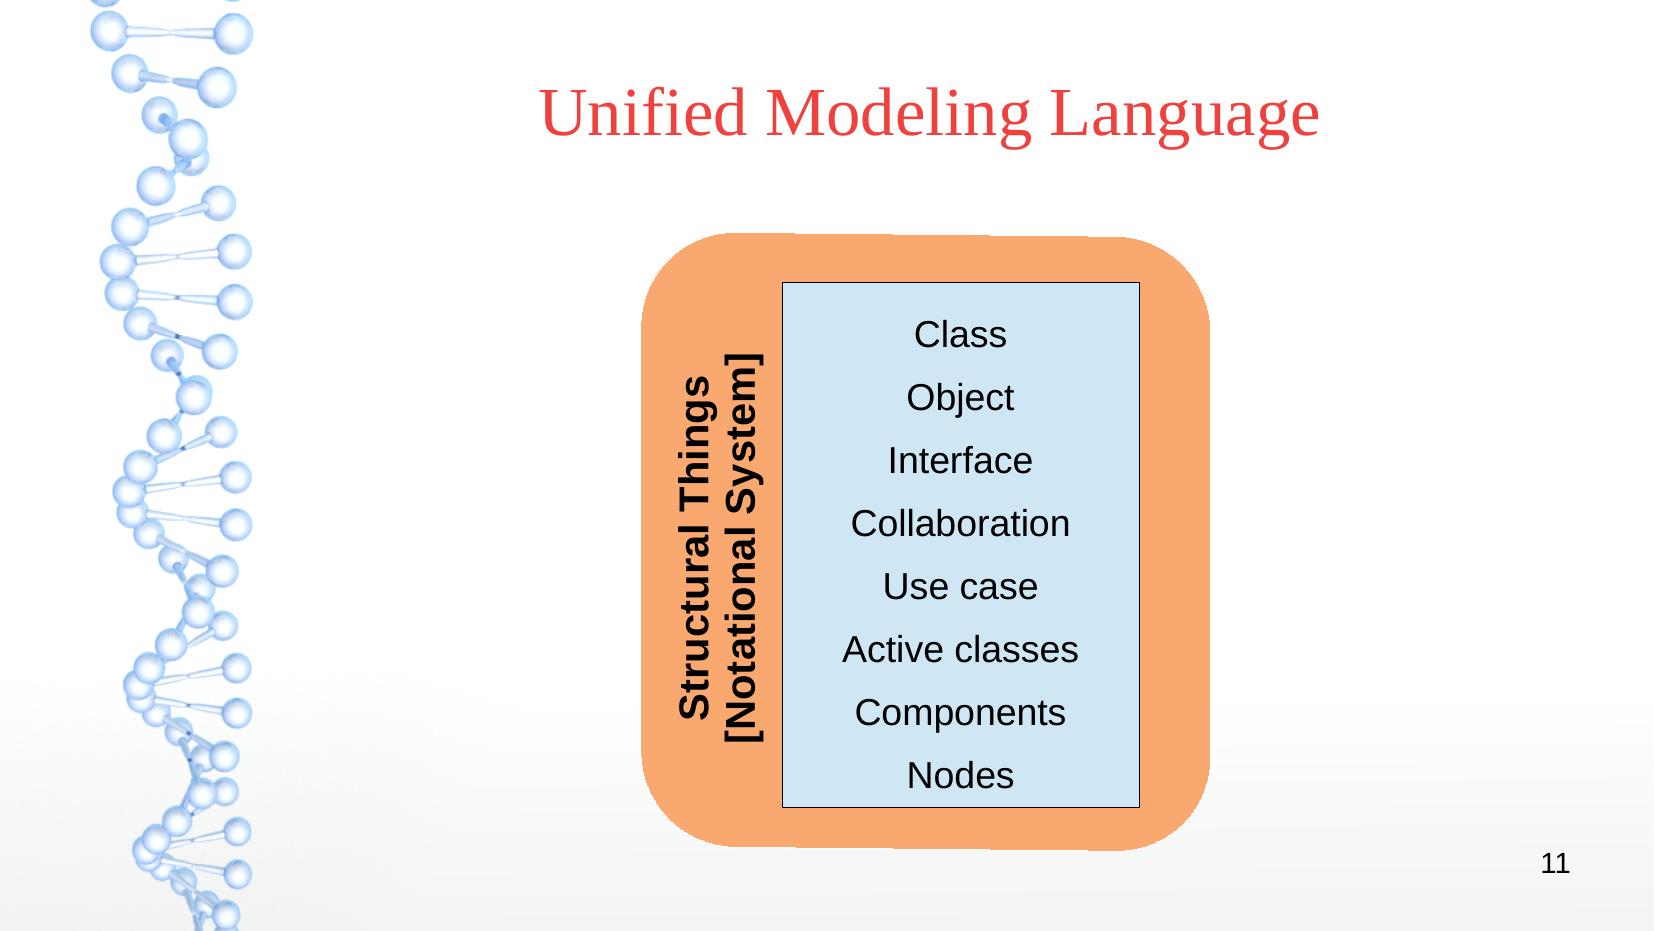

# Unified Modeling Language
Class
Object
Interface
Collaboration
Use case
Active classes
Components
Nodes
Structural Things
[Notational System]
11